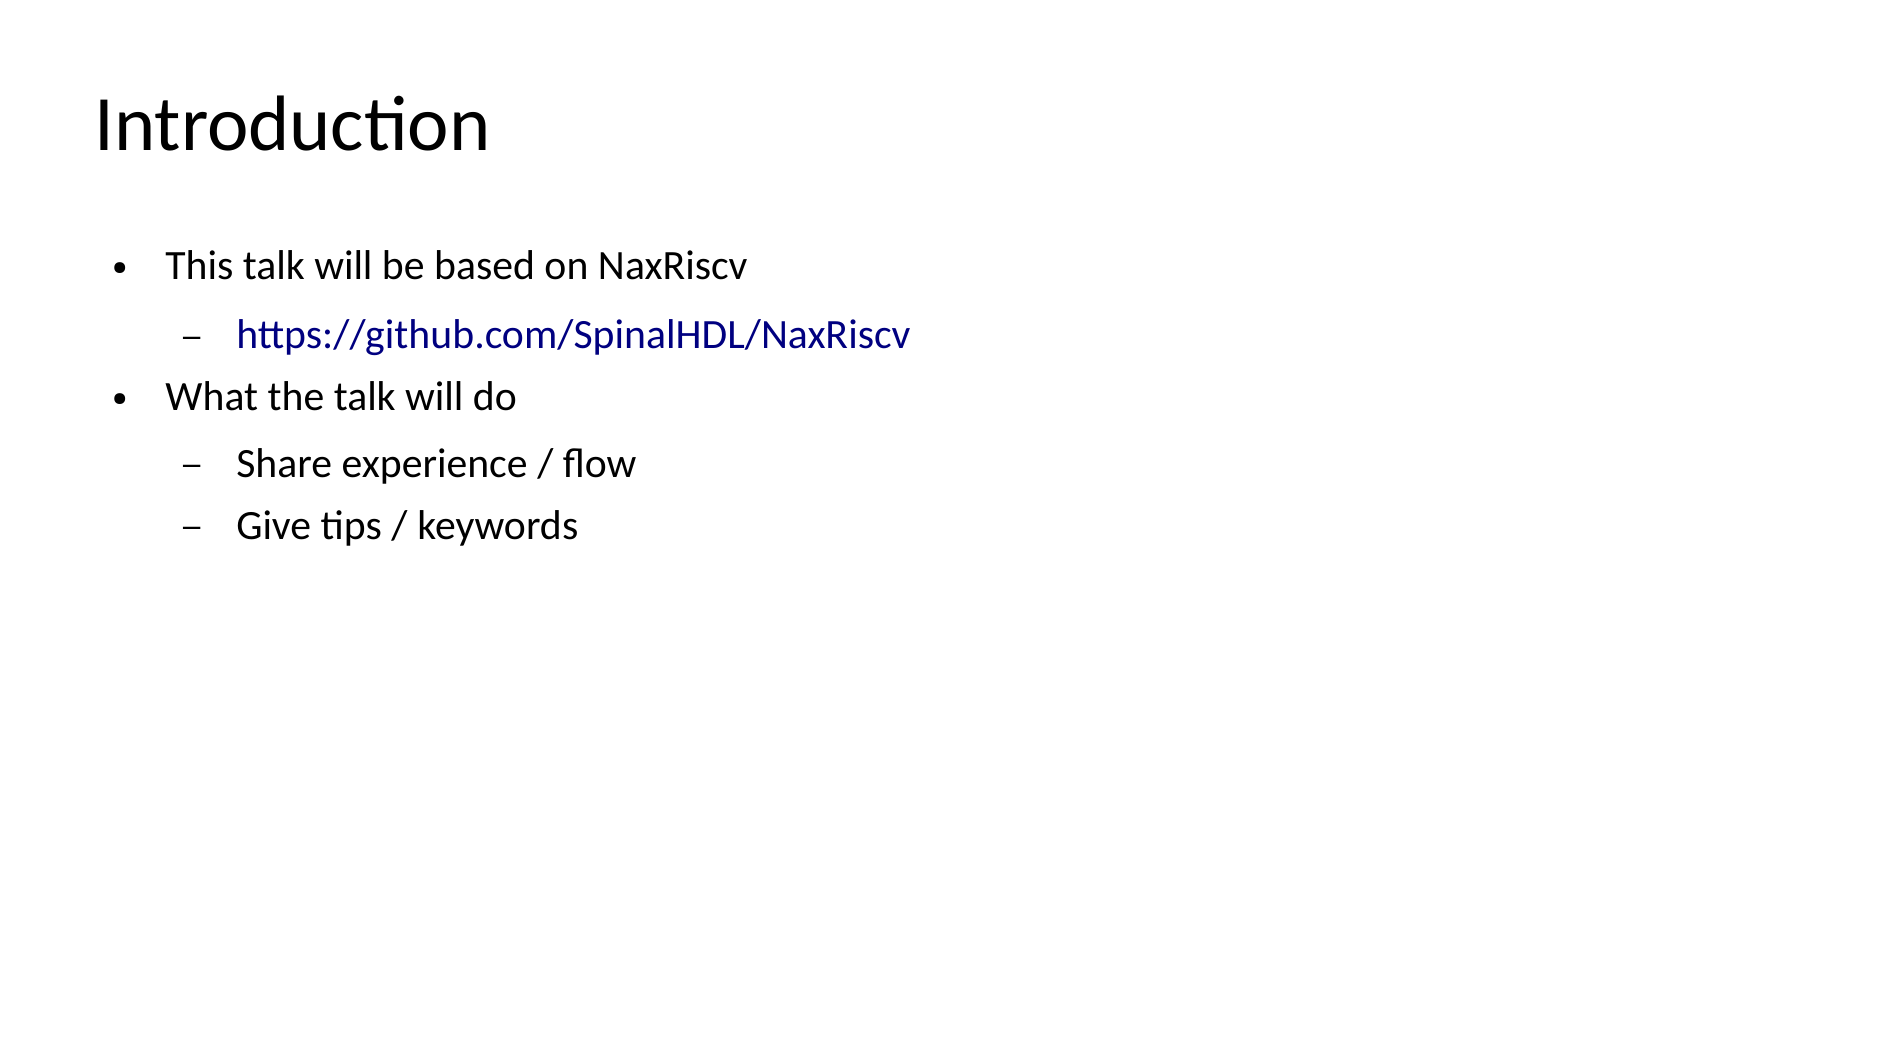

# Introduction
This talk will be based on NaxRiscv
https://github.com/SpinalHDL/NaxRiscv
What the talk will do
Share experience / flow
Give tips / keywords